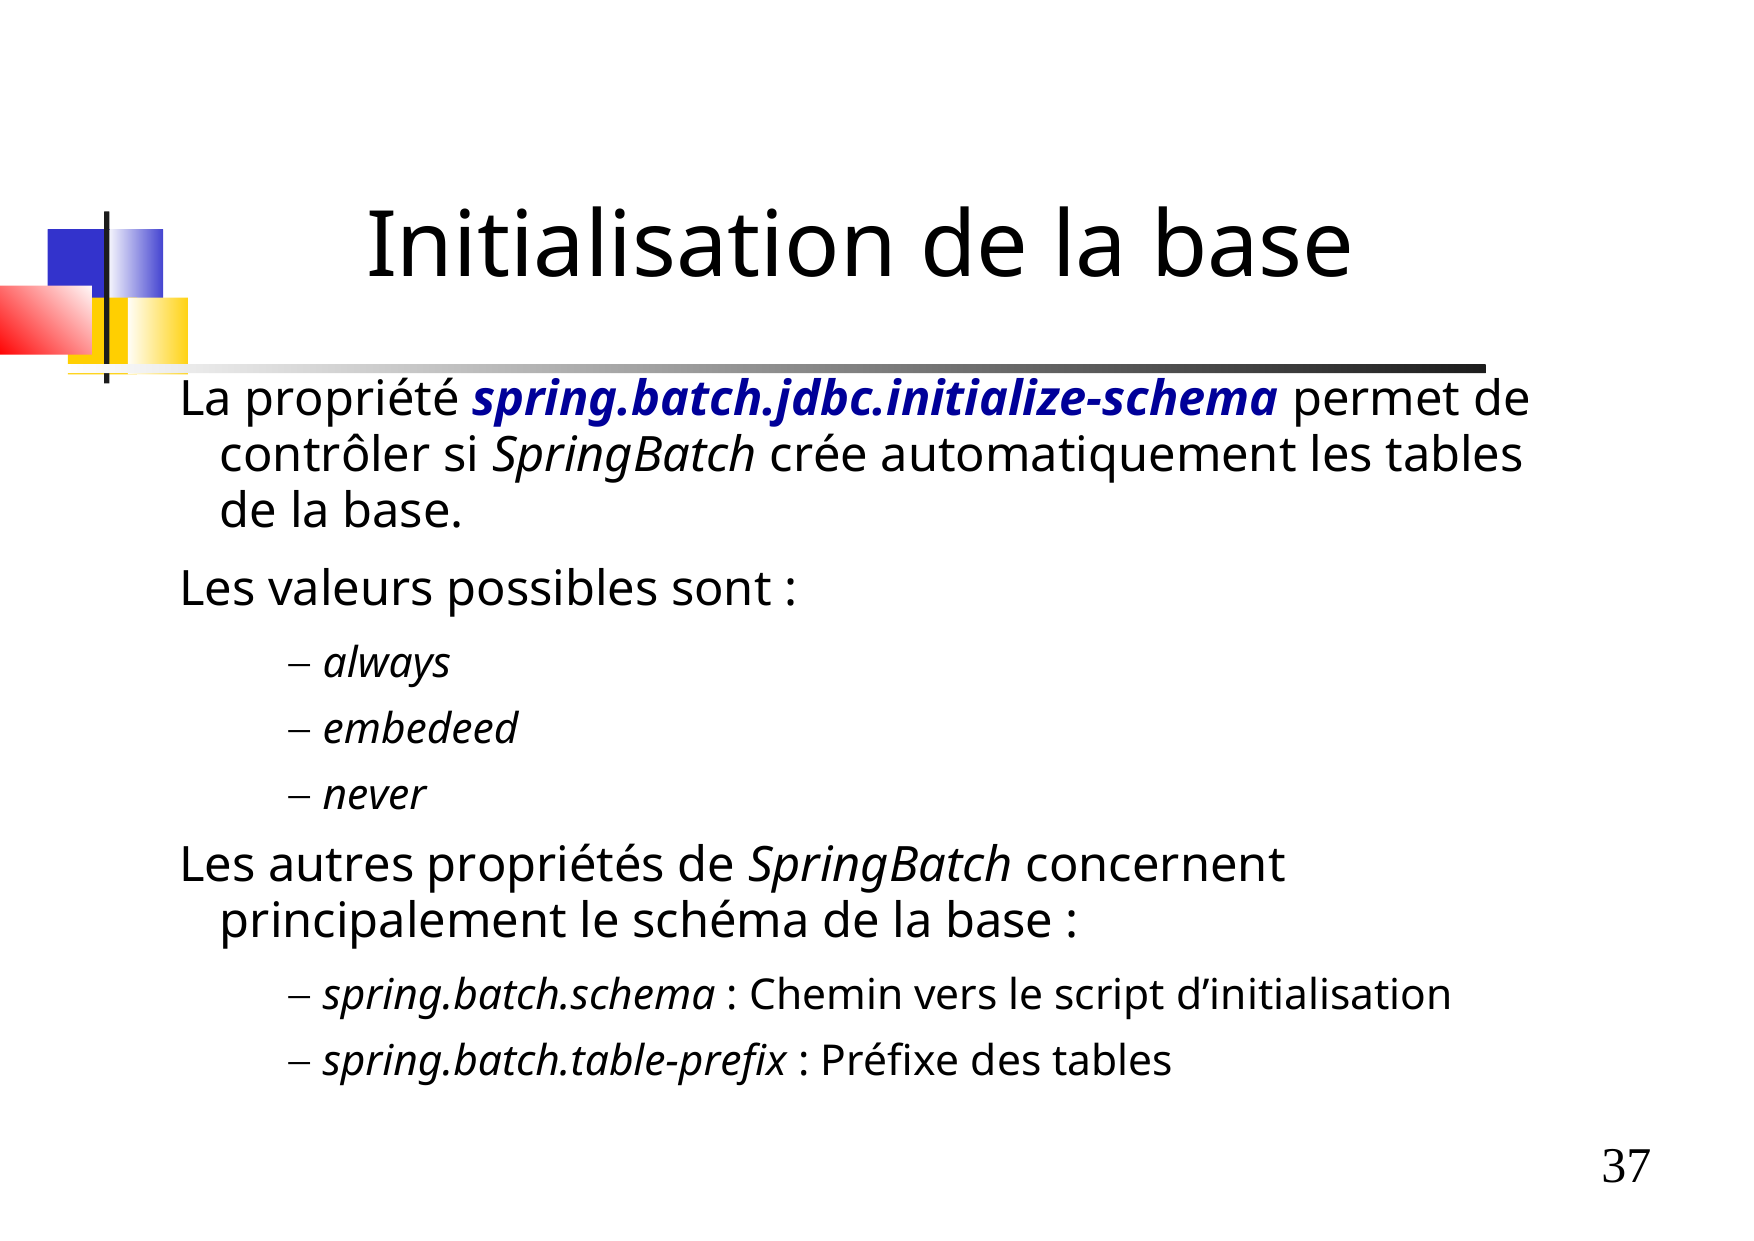

# Initialisation de la base
La propriété spring.batch.jdbc.initialize-schema permet de contrôler si SpringBatch crée automatiquement les tables de la base.
Les valeurs possibles sont :
always
embedeed
never
Les autres propriétés de SpringBatch concernent principalement le schéma de la base :
spring.batch.schema : Chemin vers le script d’initialisation
spring.batch.table-prefix : Préfixe des tables